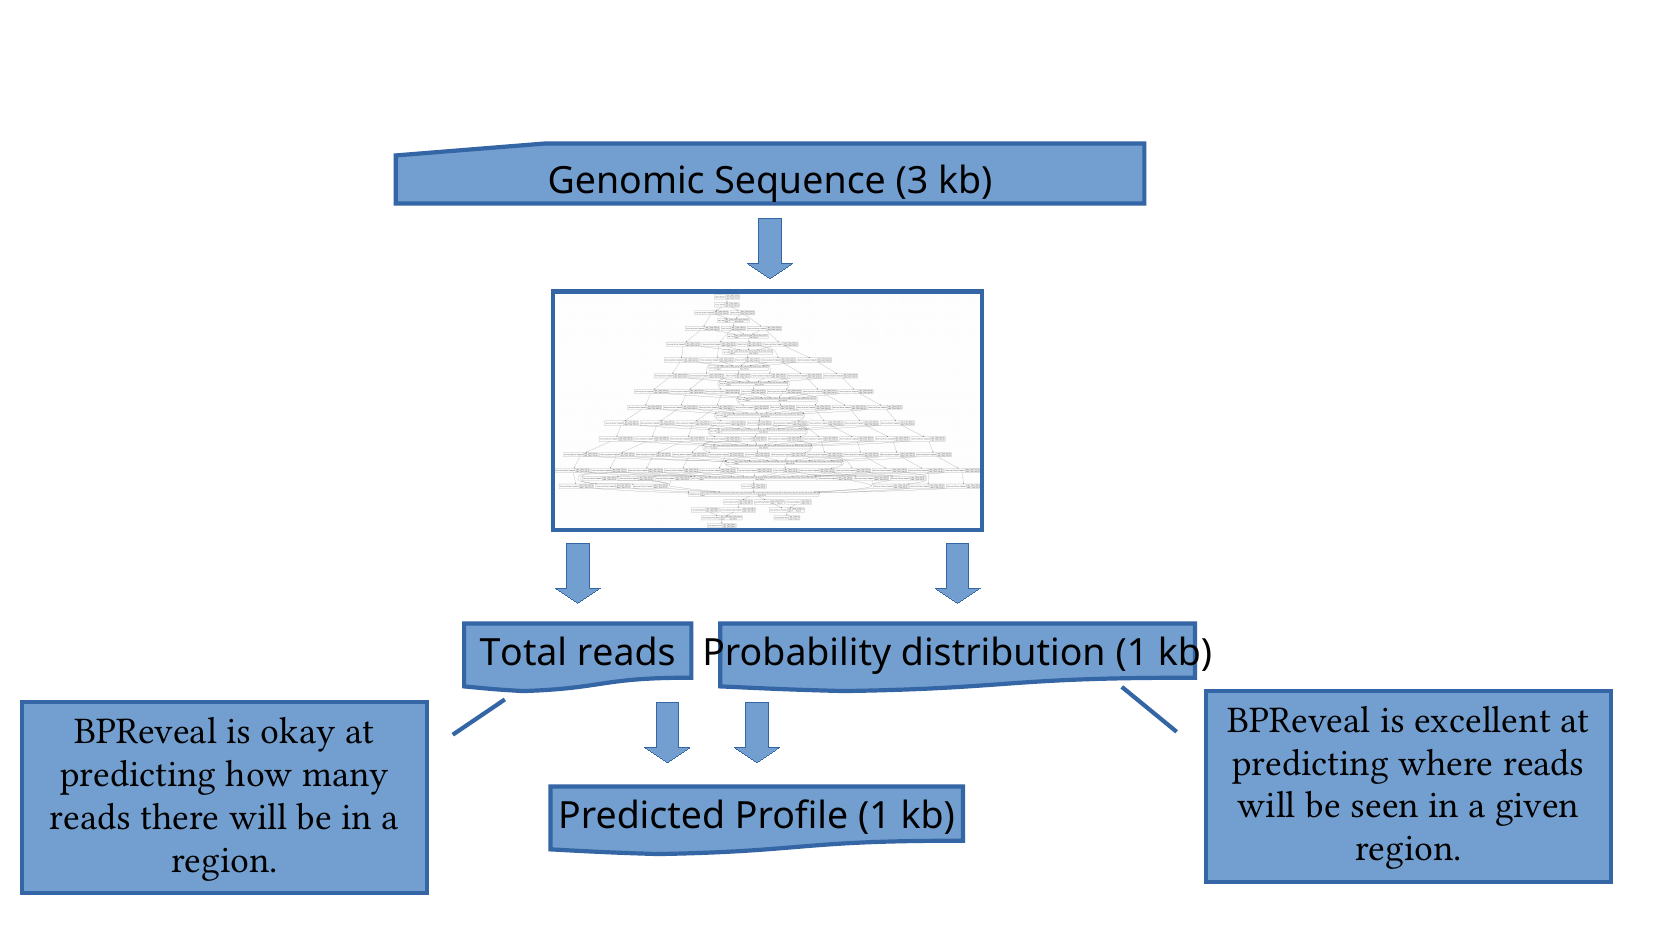

Genomic Sequence (3 kb)
Total reads
Probability distribution (1 kb)
BPReveal is excellent at predicting where reads will be seen in a given region.
BPReveal is okay at predicting how many reads there will be in a region.
Predicted Profile (1 kb)